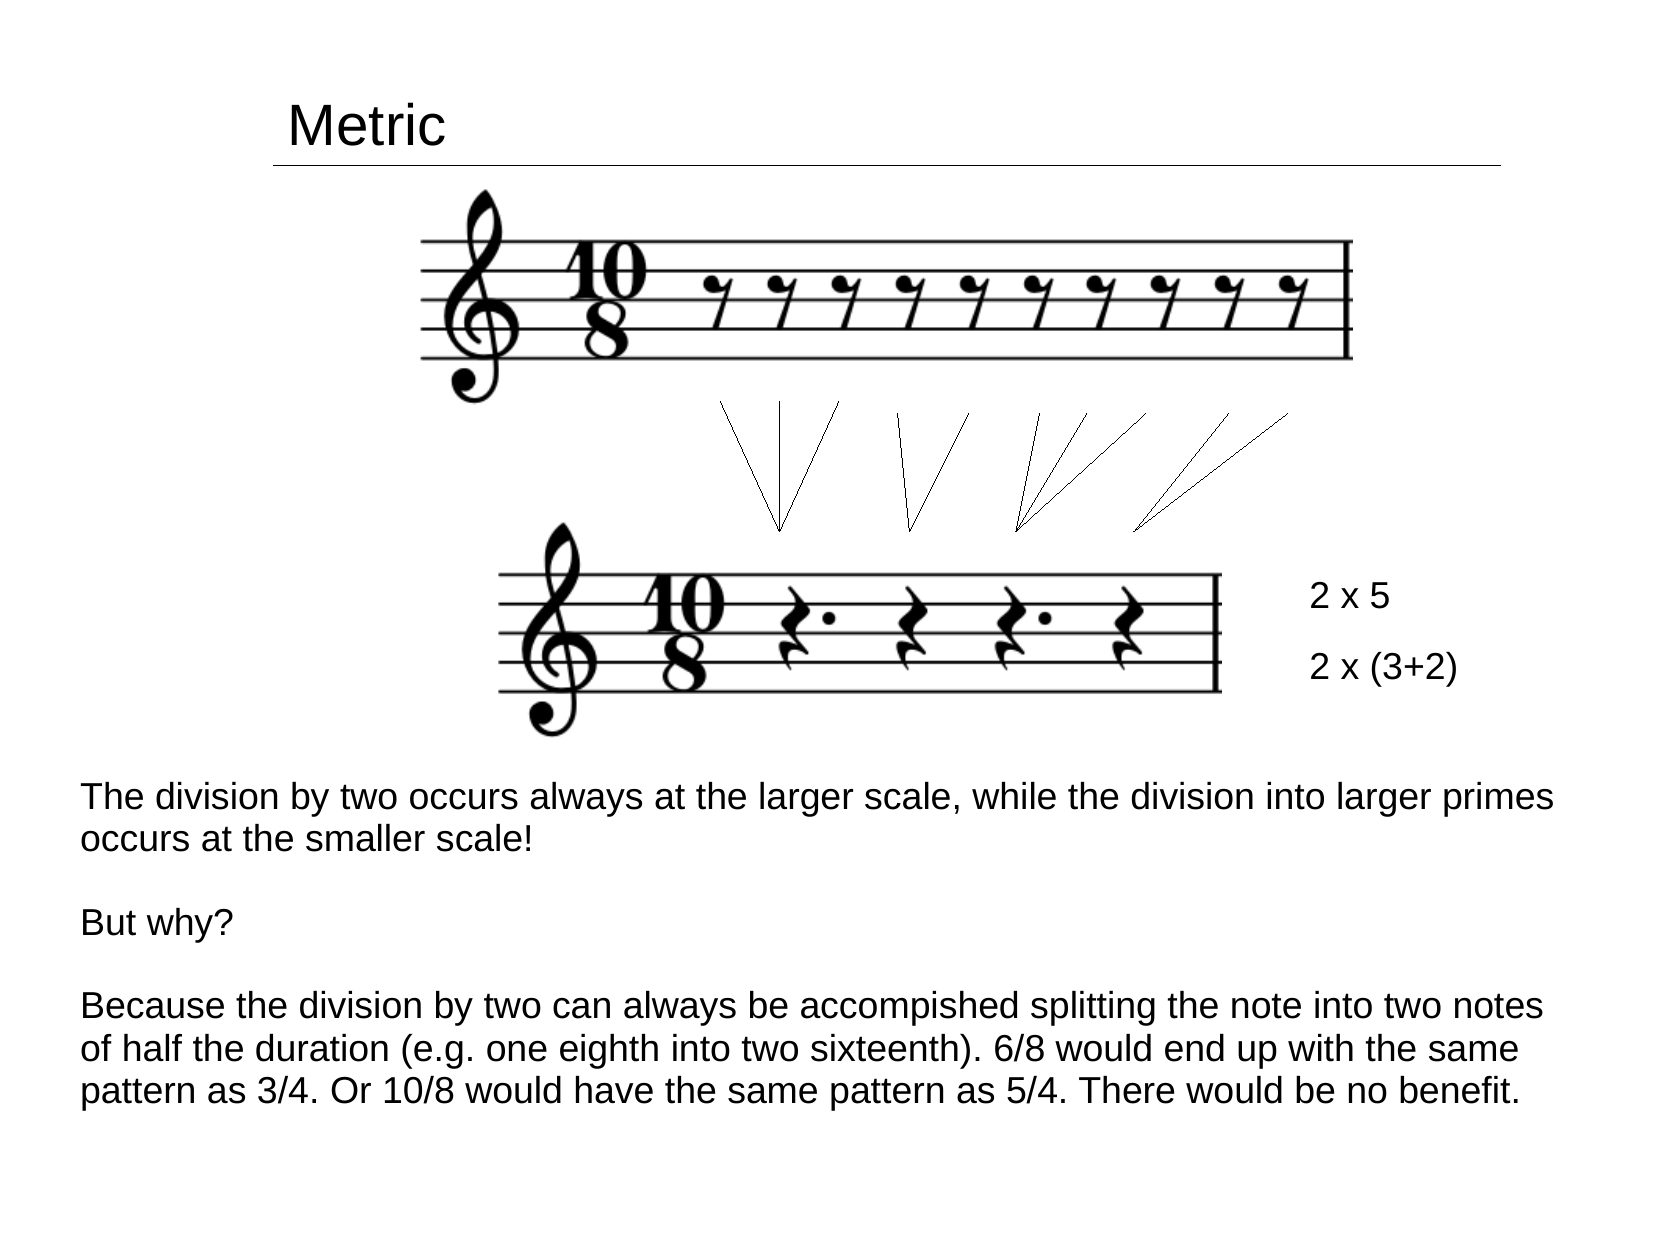

Metric
2 x 5
2 x (3+2)
The division by two occurs always at the larger scale, while the division into larger primes occurs at the smaller scale!
But why?
Because the division by two can always be accompished splitting the note into two notes of half the duration (e.g. one eighth into two sixteenth). 6/8 would end up with the same pattern as 3/4. Or 10/8 would have the same pattern as 5/4. There would be no benefit.